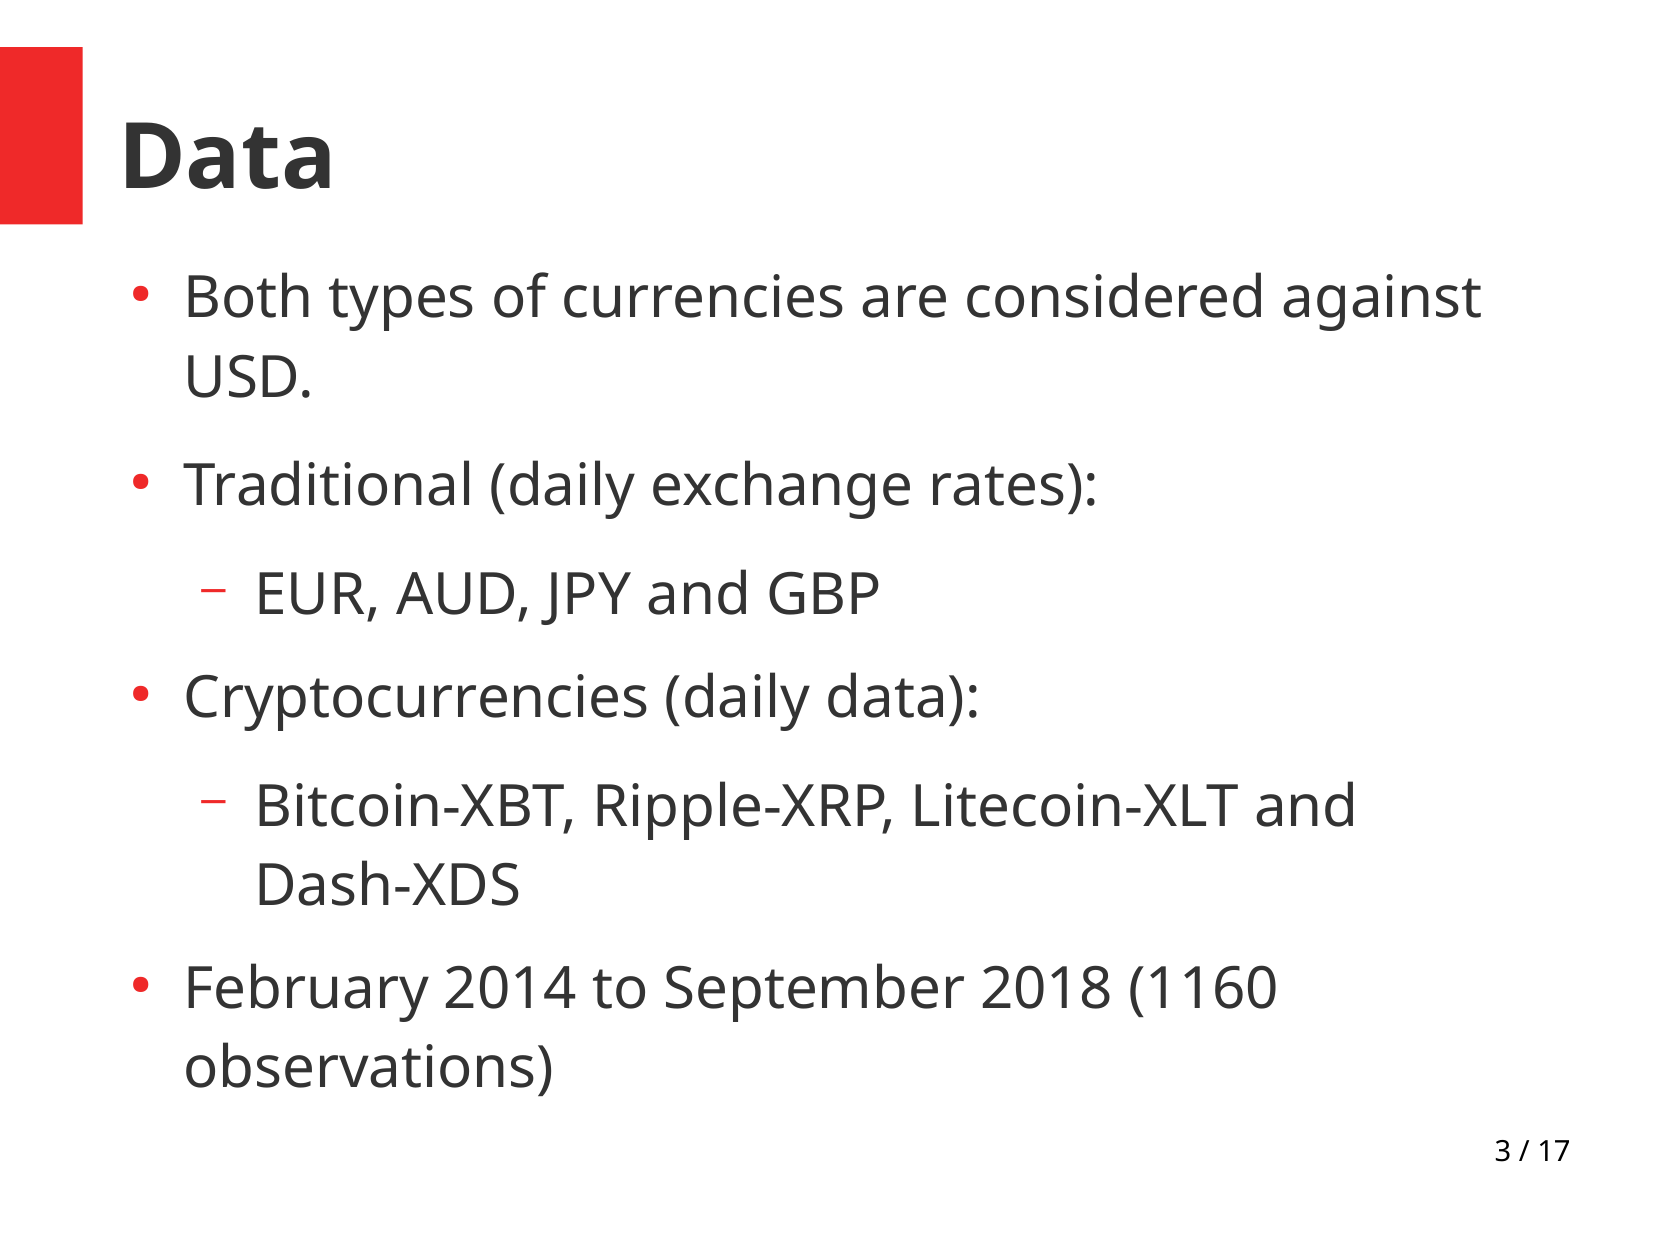

# Data
Both types of currencies are considered against USD.
Traditional (daily exchange rates):
EUR, AUD, JPY and GBP
Cryptocurrencies (daily data):
Bitcoin-XBT, Ripple-XRP, Litecoin-XLT and Dash-XDS
February 2014 to September 2018 (1160 observations)
3